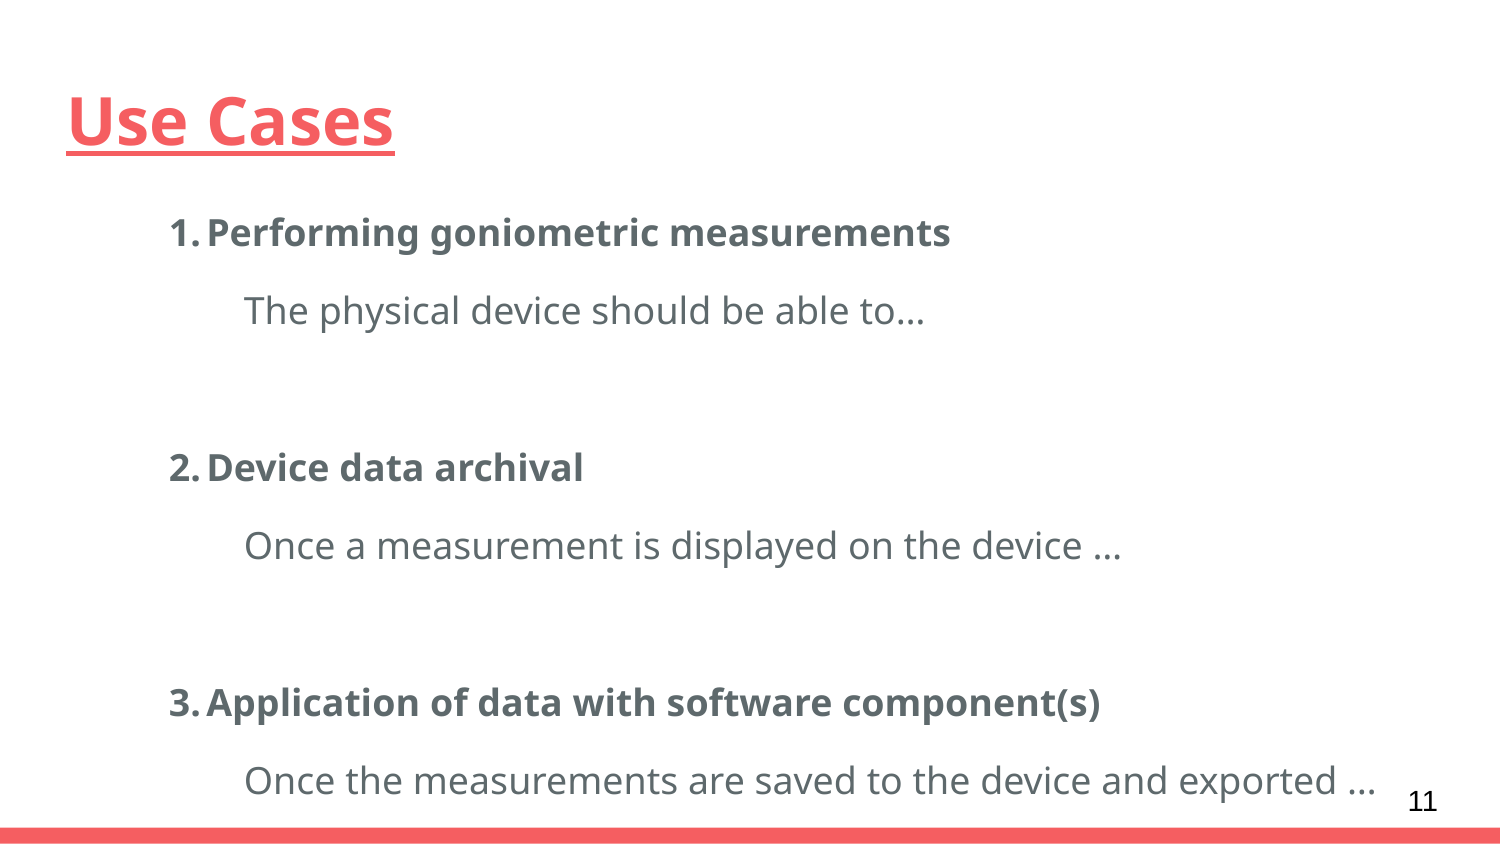

# Use Cases
Performing goniometric measurements
The physical device should be able to…
Device data archival
Once a measurement is displayed on the device …
Application of data with software component(s)
Once the measurements are saved to the device and exported …